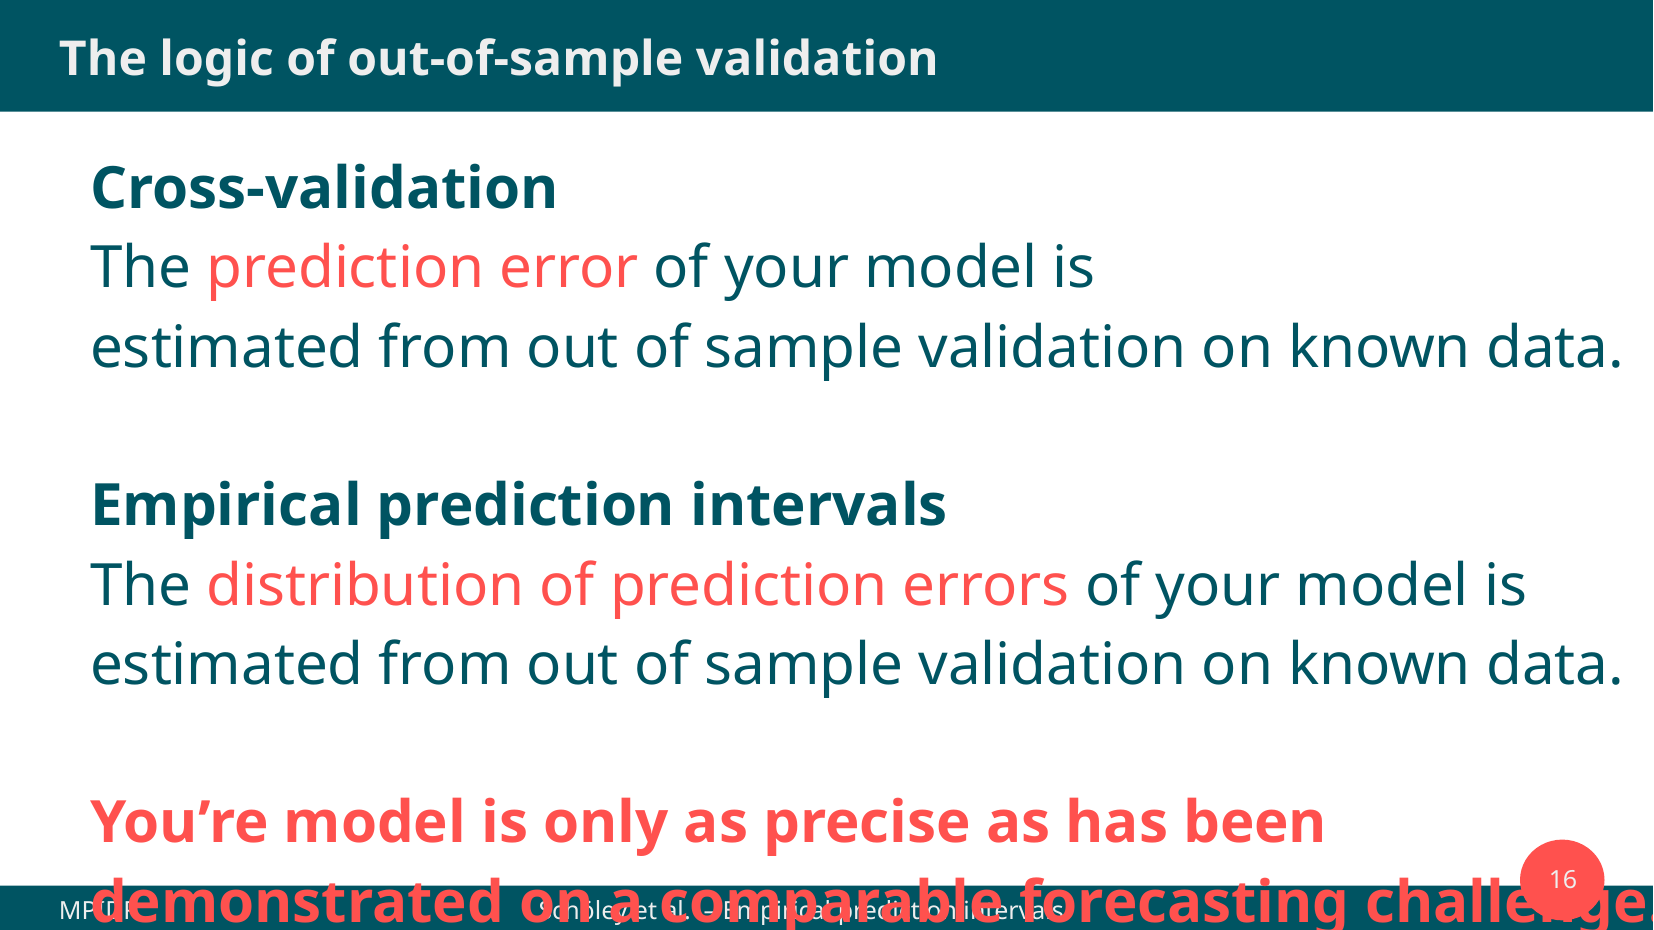

# The logic of out-of-sample validation
Cross-validation
The prediction error of your model is
estimated from out of sample validation on known data.
Empirical prediction intervals
The distribution of prediction errors of your model is
estimated from out of sample validation on known data.
You’re model is only as precise as has been
demonstrated on a comparable forecasting challenge.
16
MPIDR
Schöley et al. – Empirical prediction intervals